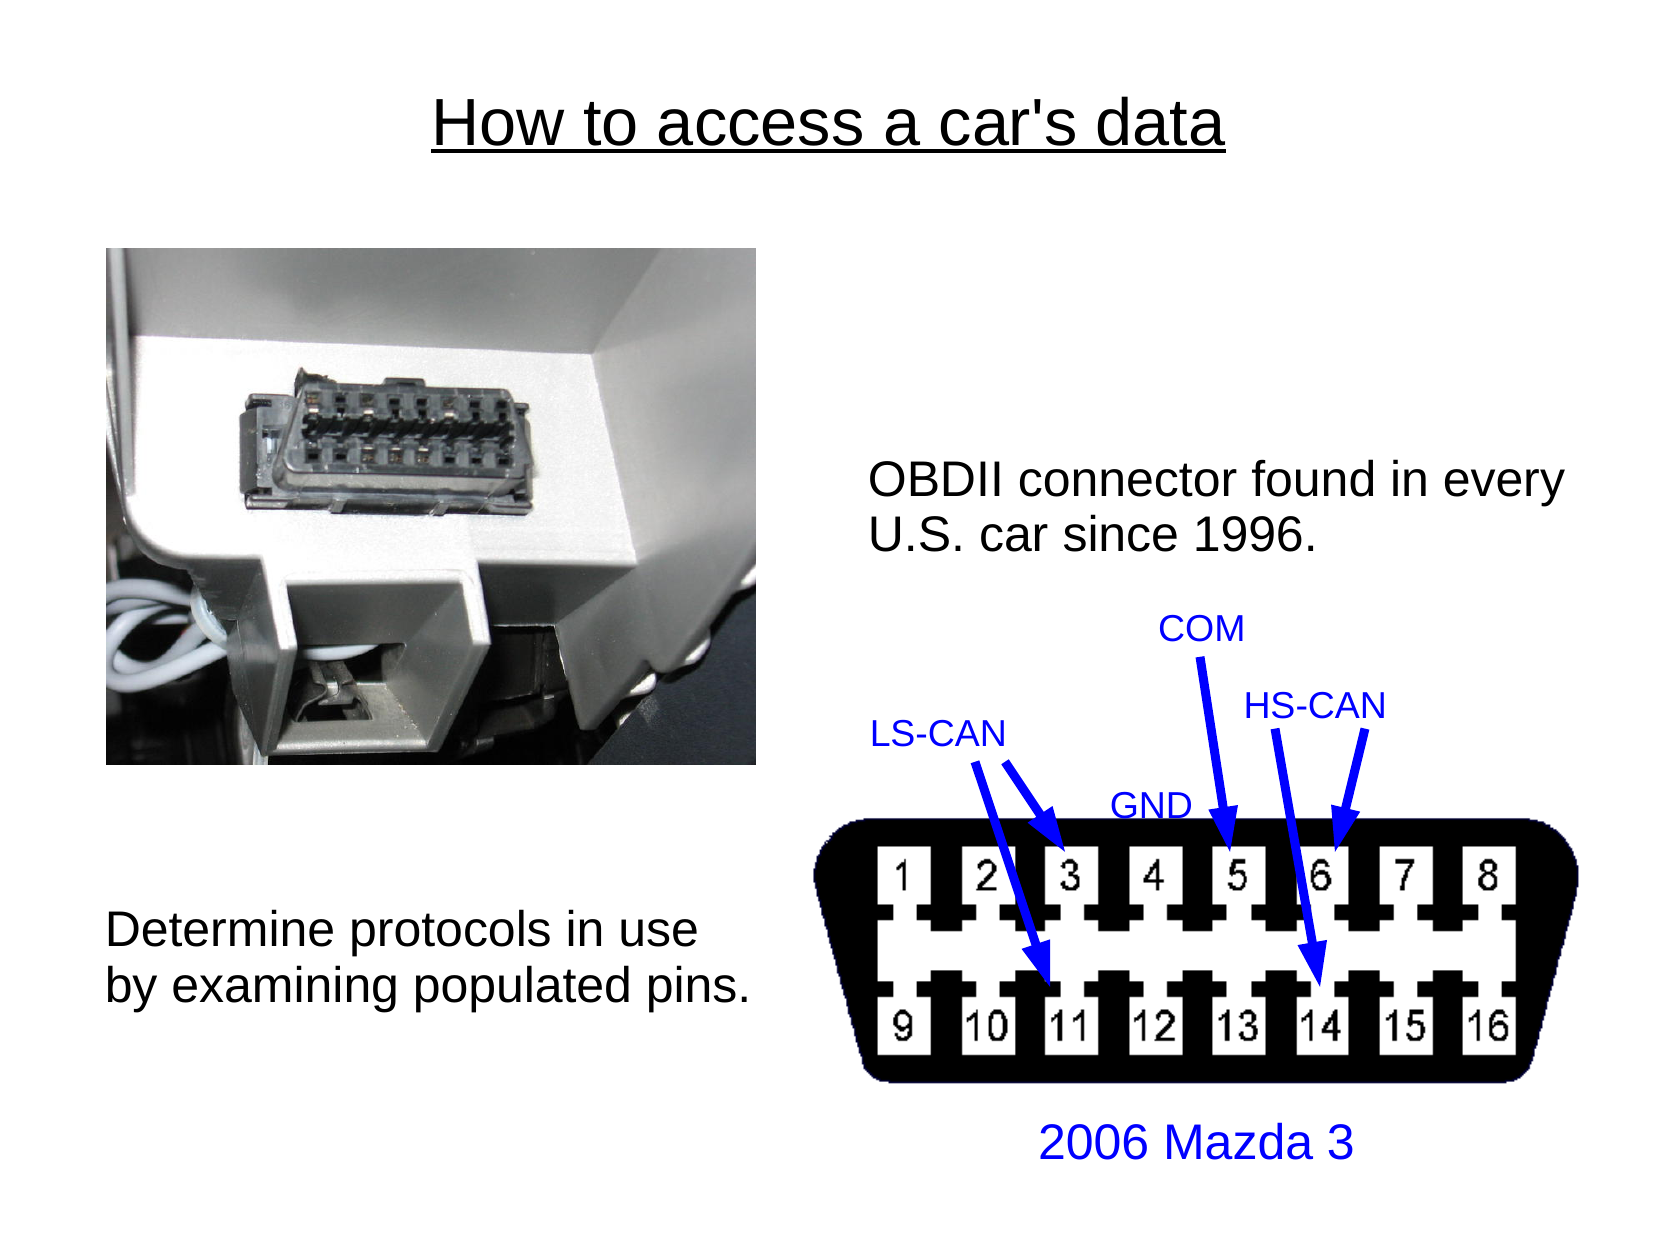

# How to access a car's data
OBDII connector found in every
U.S. car since 1996.
COM
HS-CAN
LS-CAN
GND
2006 Mazda 3
Determine protocols in use
by examining populated pins.